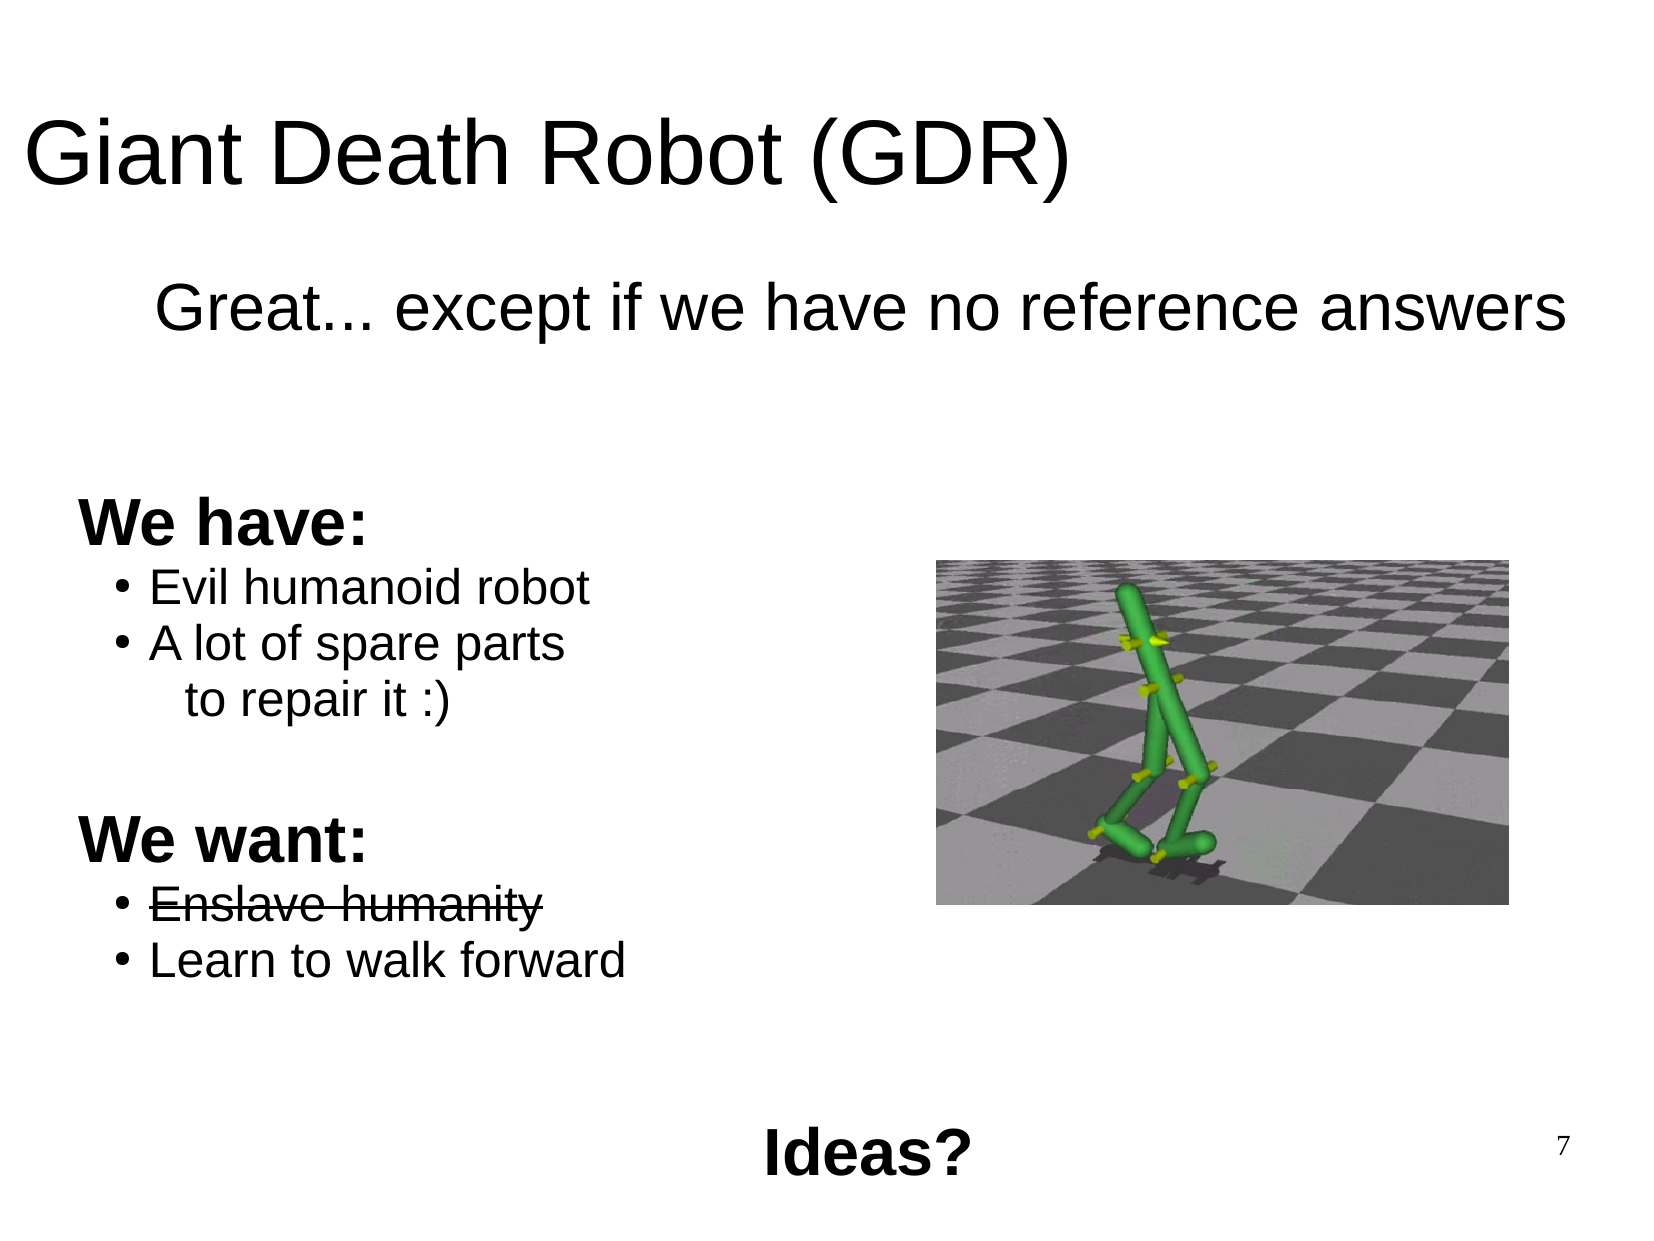

# Giant Death Robot (GDR)
Great... except if we have no reference answers
We have:
Evil humanoid robot
A lot of spare parts
to repair it :)
We want:
Enslave humanity
Learn to walk forward
Ideas?
7